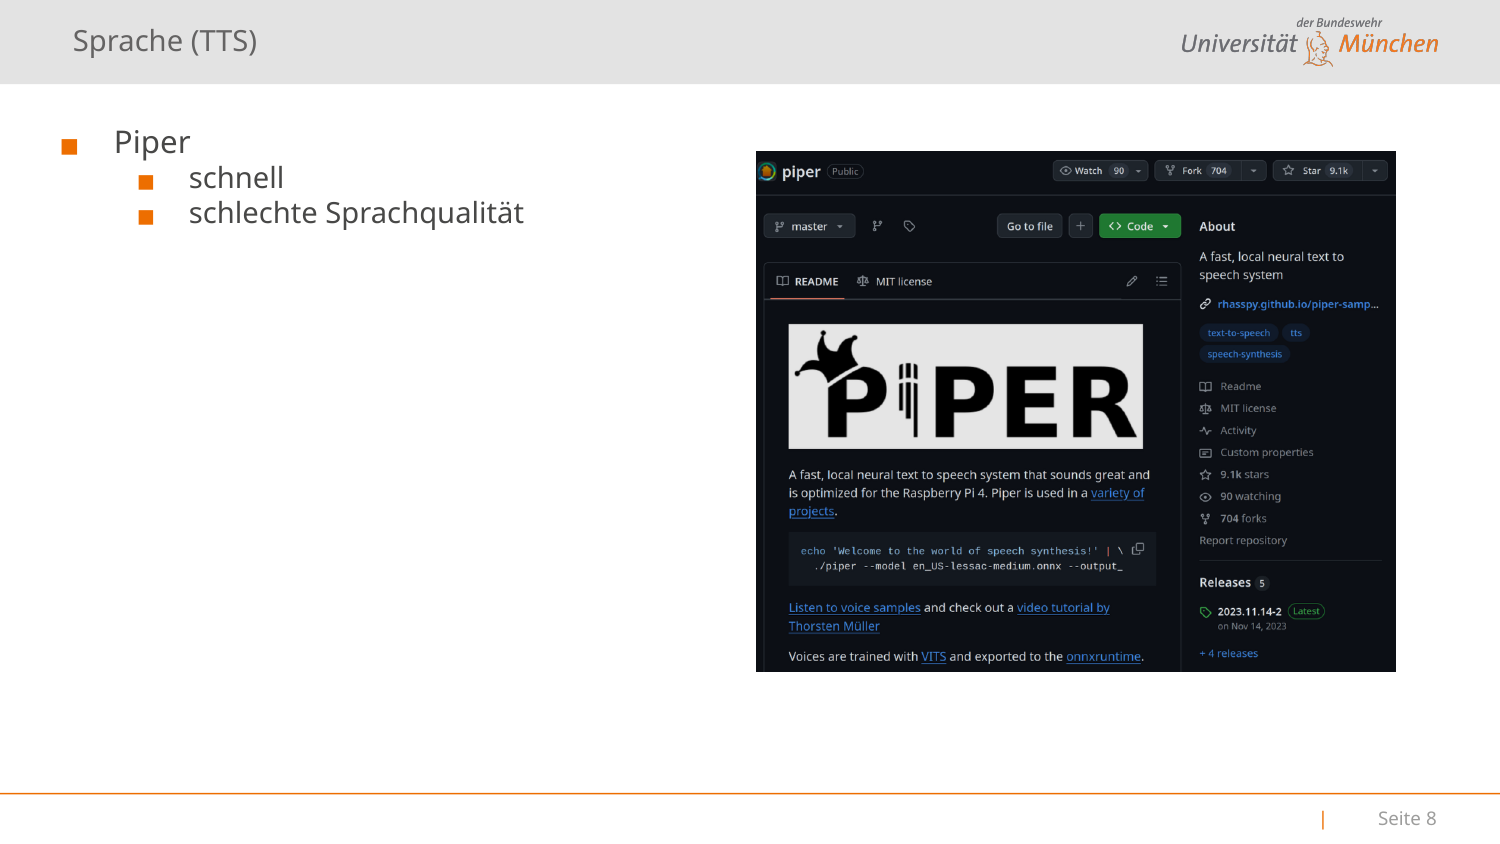

# Sprache (TTS)
Piper
schnell
schlechte Sprachqualität